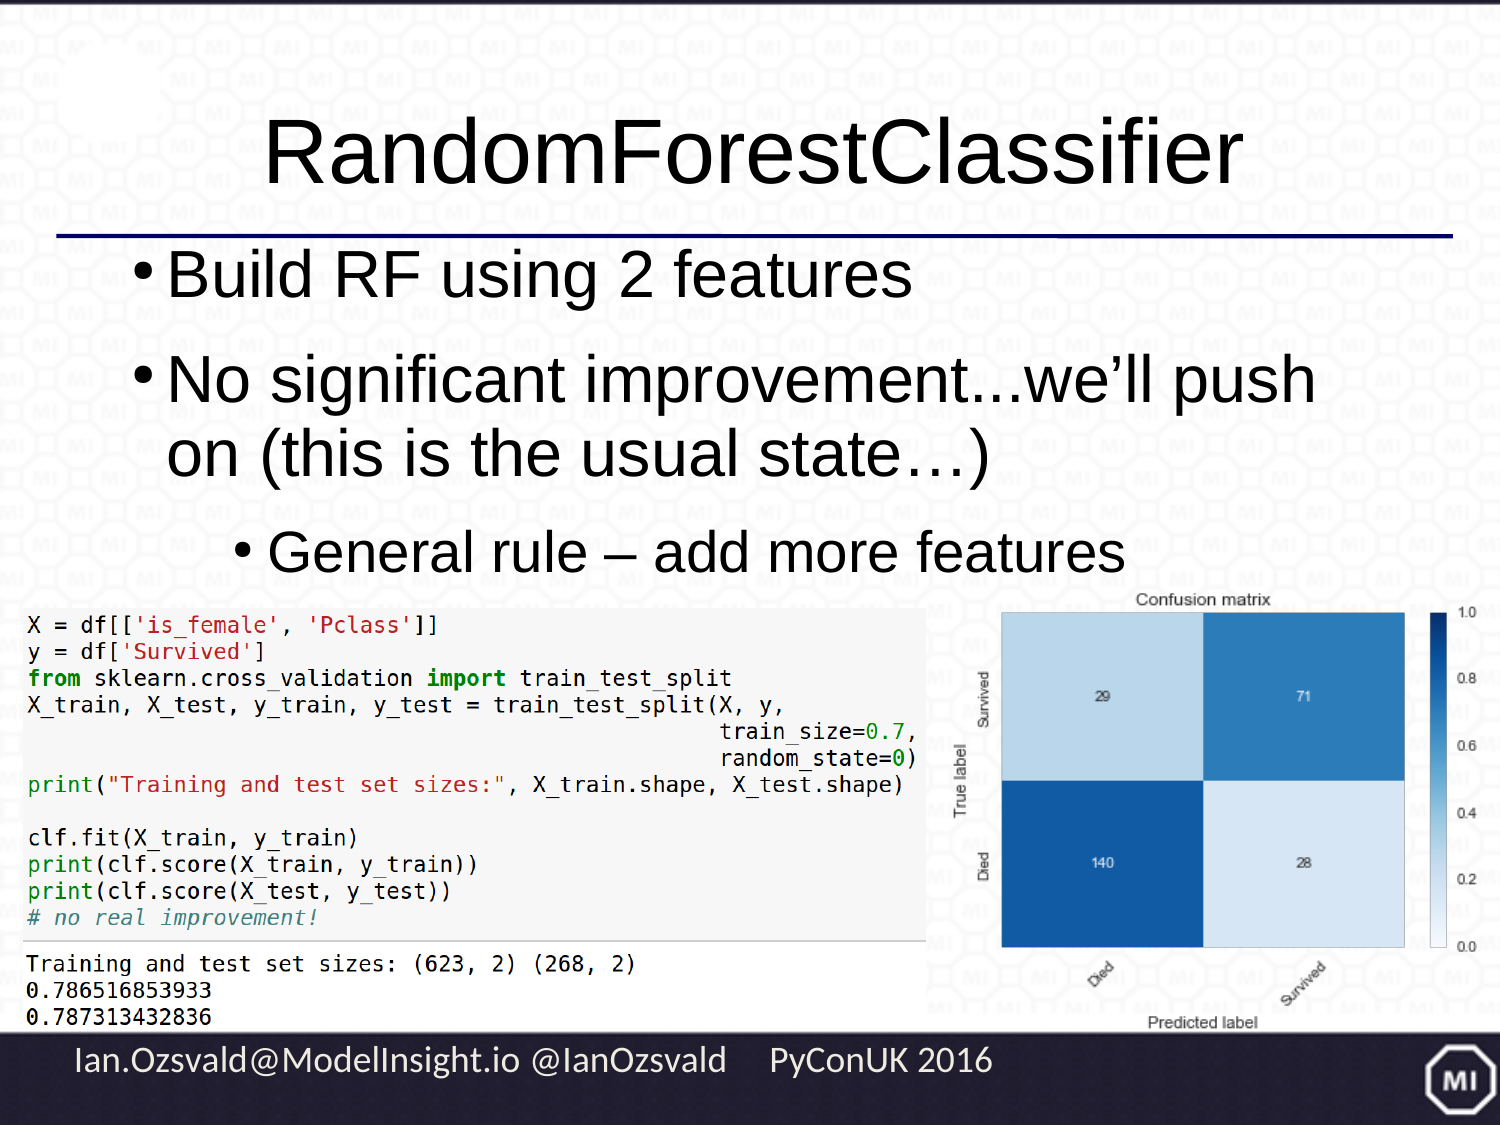

# RandomForestClassifier
Build RF using 2 features
No significant improvement...we’ll push on (this is the usual state…)
General rule – add more features